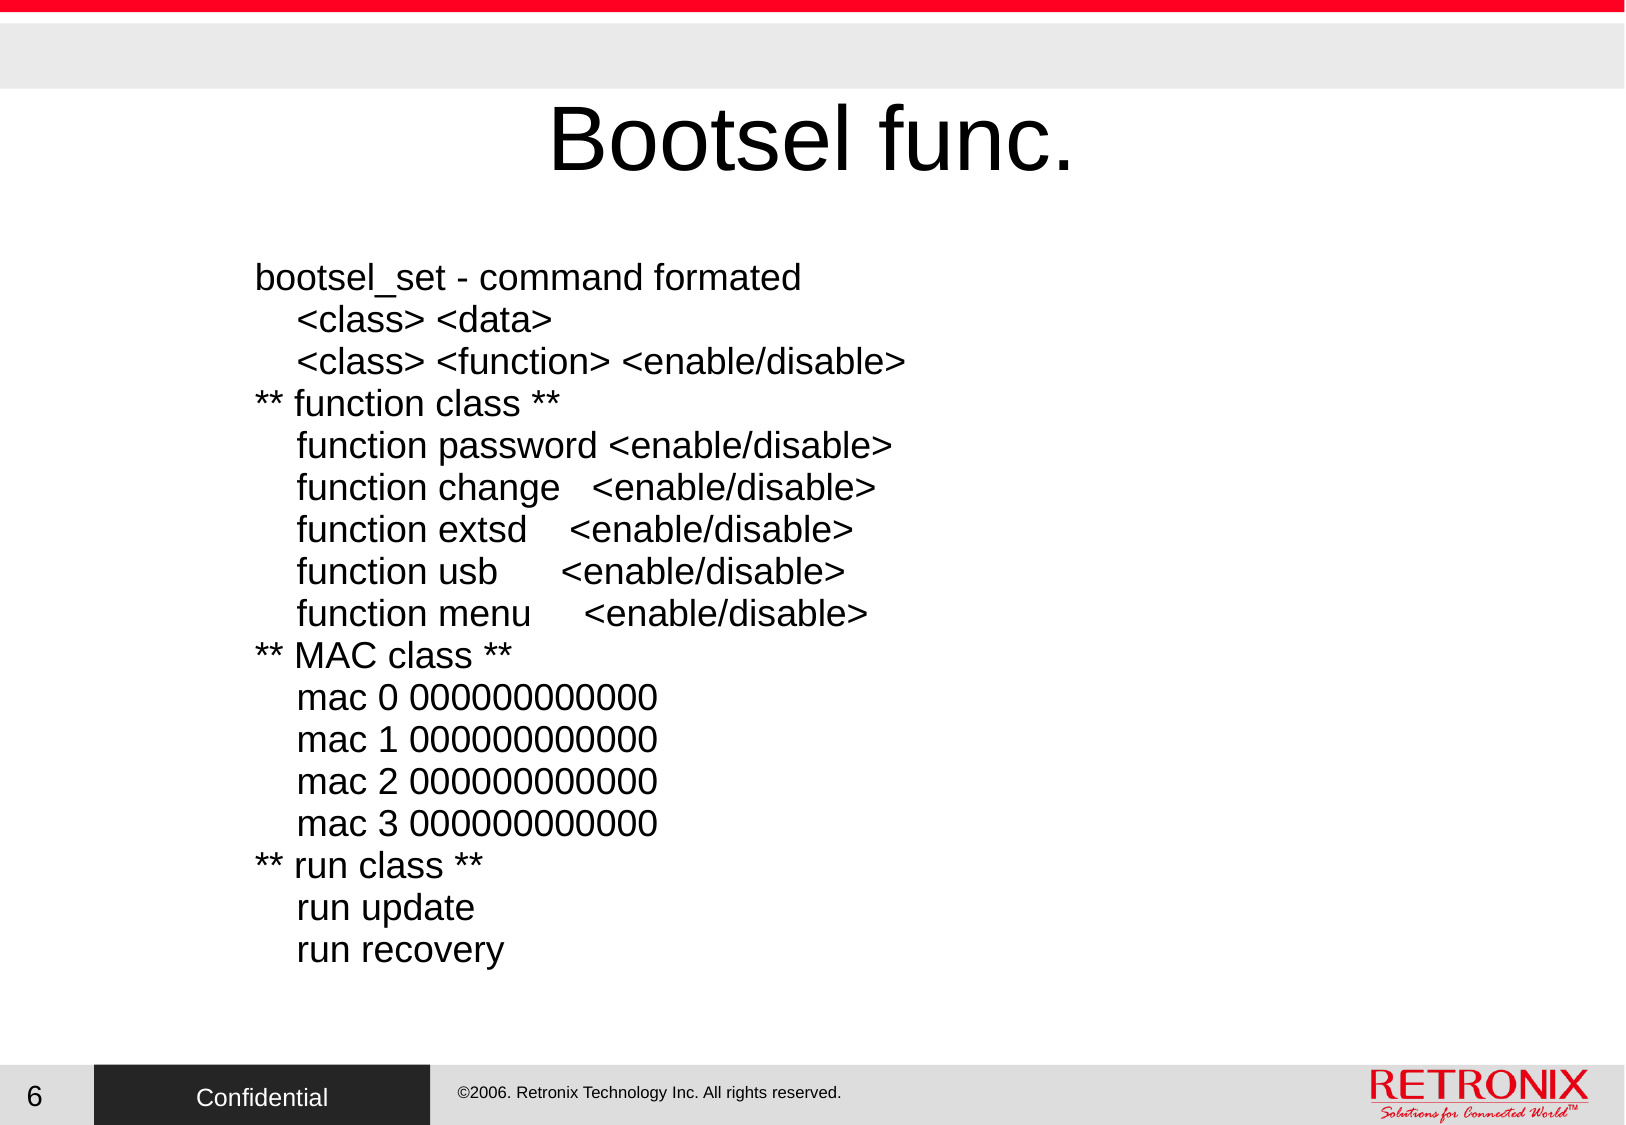

# Bootsel func.
bootsel_set - command formated
 <class> <data>
 <class> <function> <enable/disable>
** function class **
 function password <enable/disable>
 function change <enable/disable>
 function extsd <enable/disable>
 function usb <enable/disable>
 function menu <enable/disable>
** MAC class **
 mac 0 000000000000
 mac 1 000000000000
 mac 2 000000000000
 mac 3 000000000000
** run class **
 run update
 run recovery